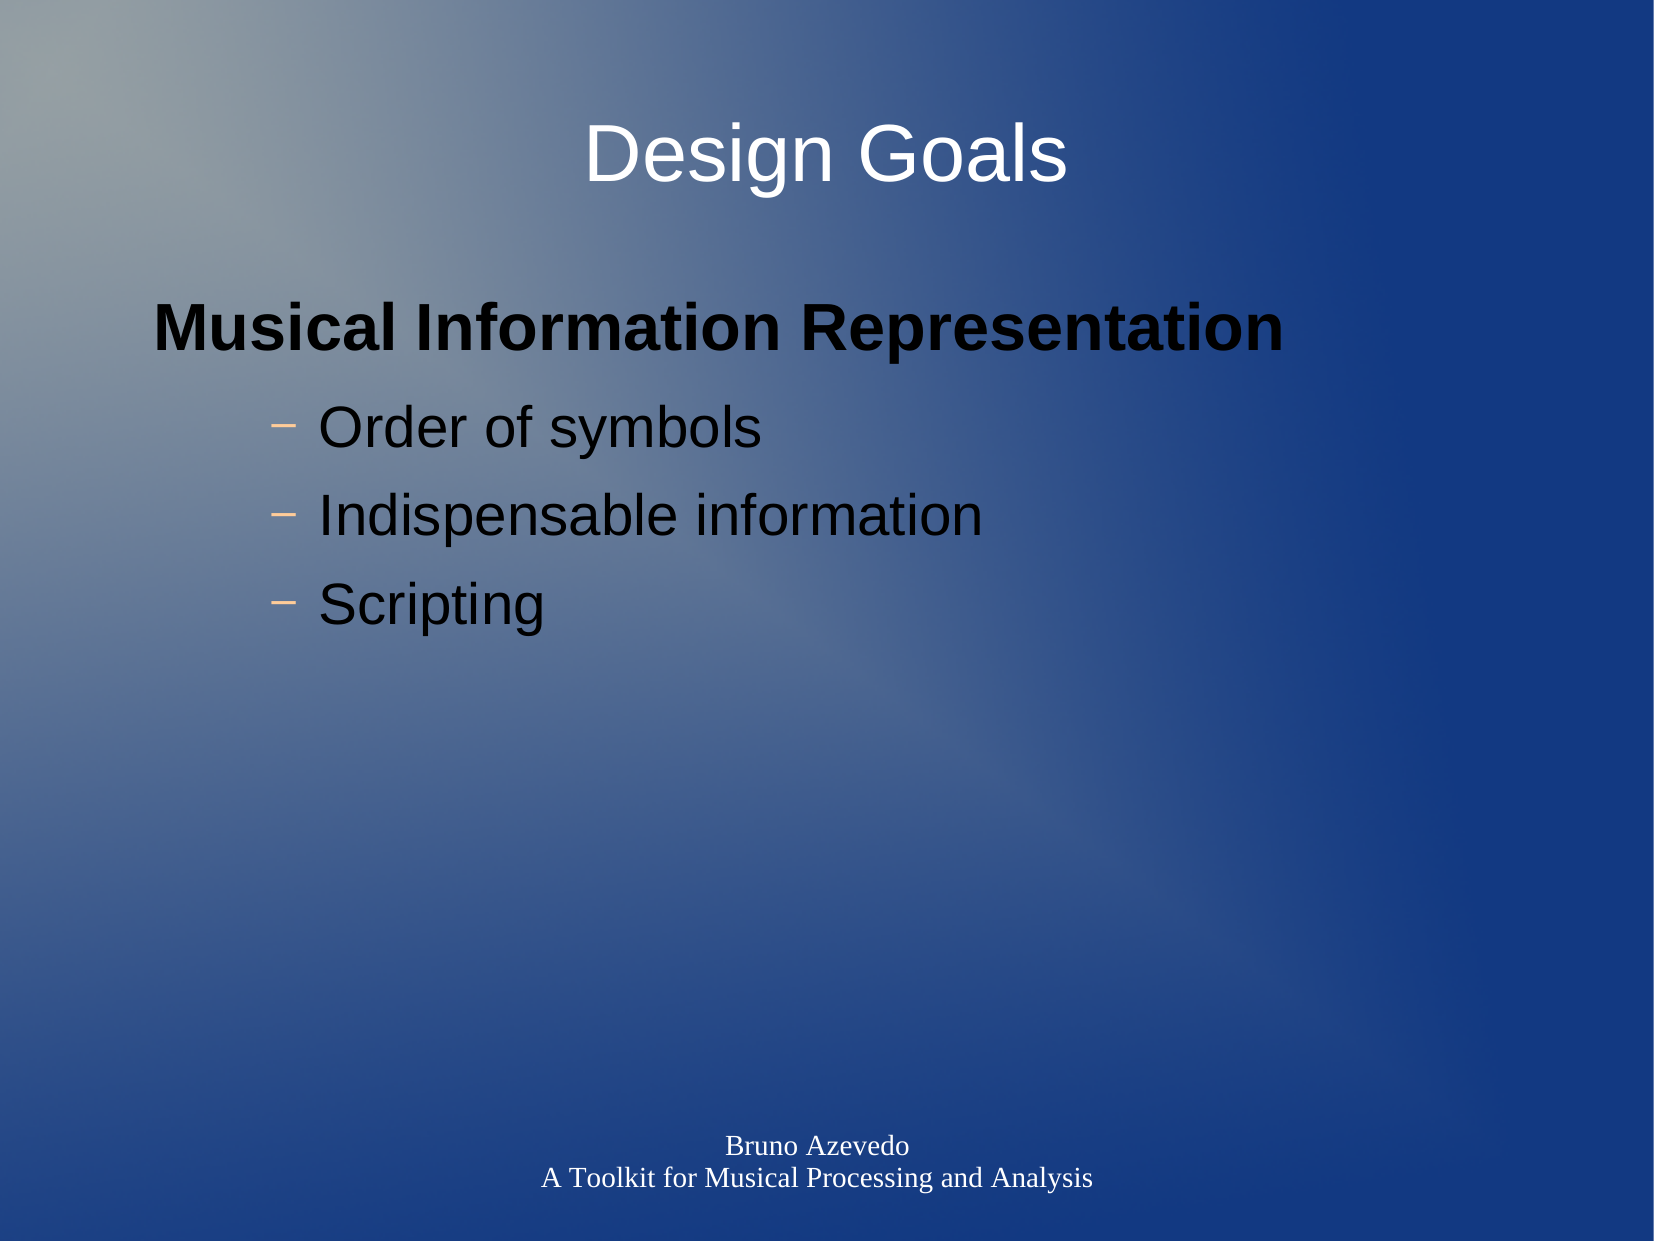

# Design Goals
Musical Information Representation
Order of symbols
Indispensable information
Scripting